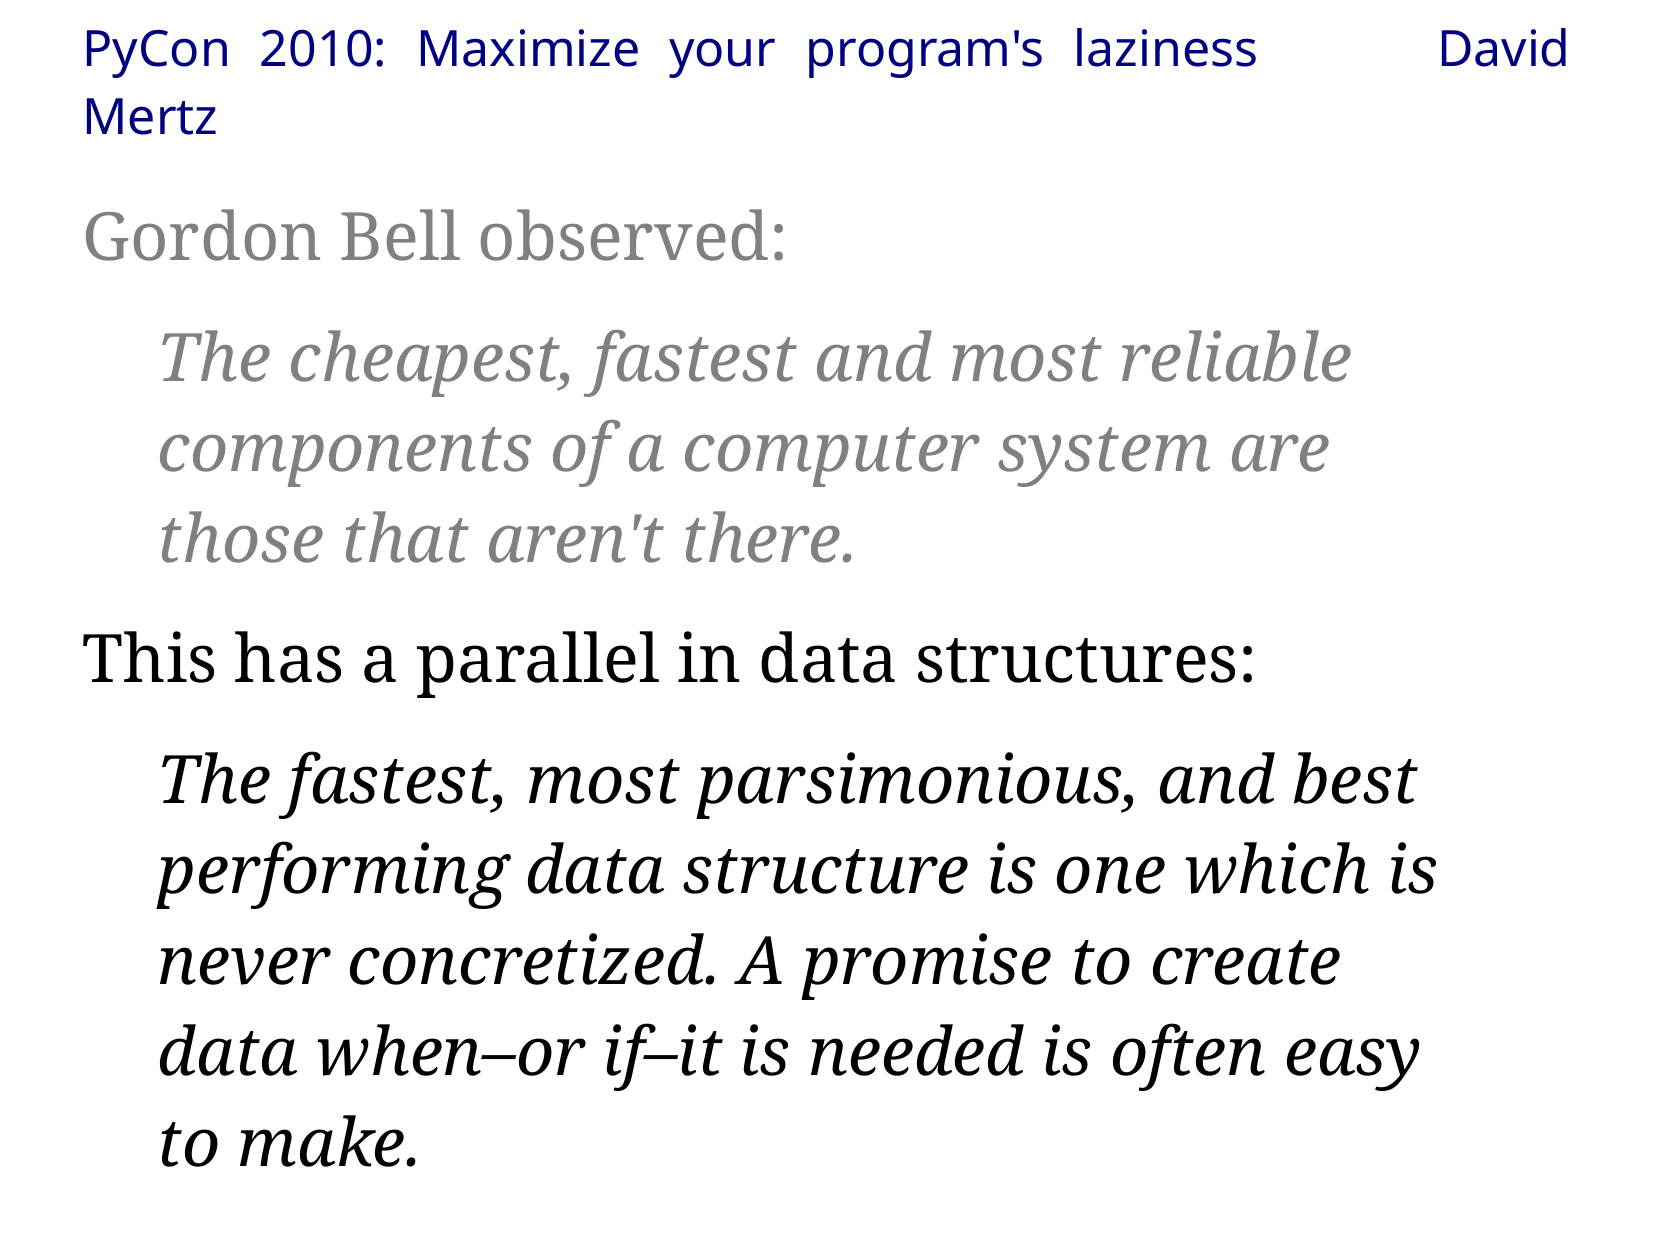

PyCon 2010: Maximize your program's laziness			David Mertz
# Gordon Bell observed:
The cheapest, fastest and most reliable components of a computer system are those that aren't there.
This has a parallel in data structures:
The fastest, most parsimonious, and best performing data structure is one which is never concretized. A promise to create data when–or if–it is needed is often easy to make.